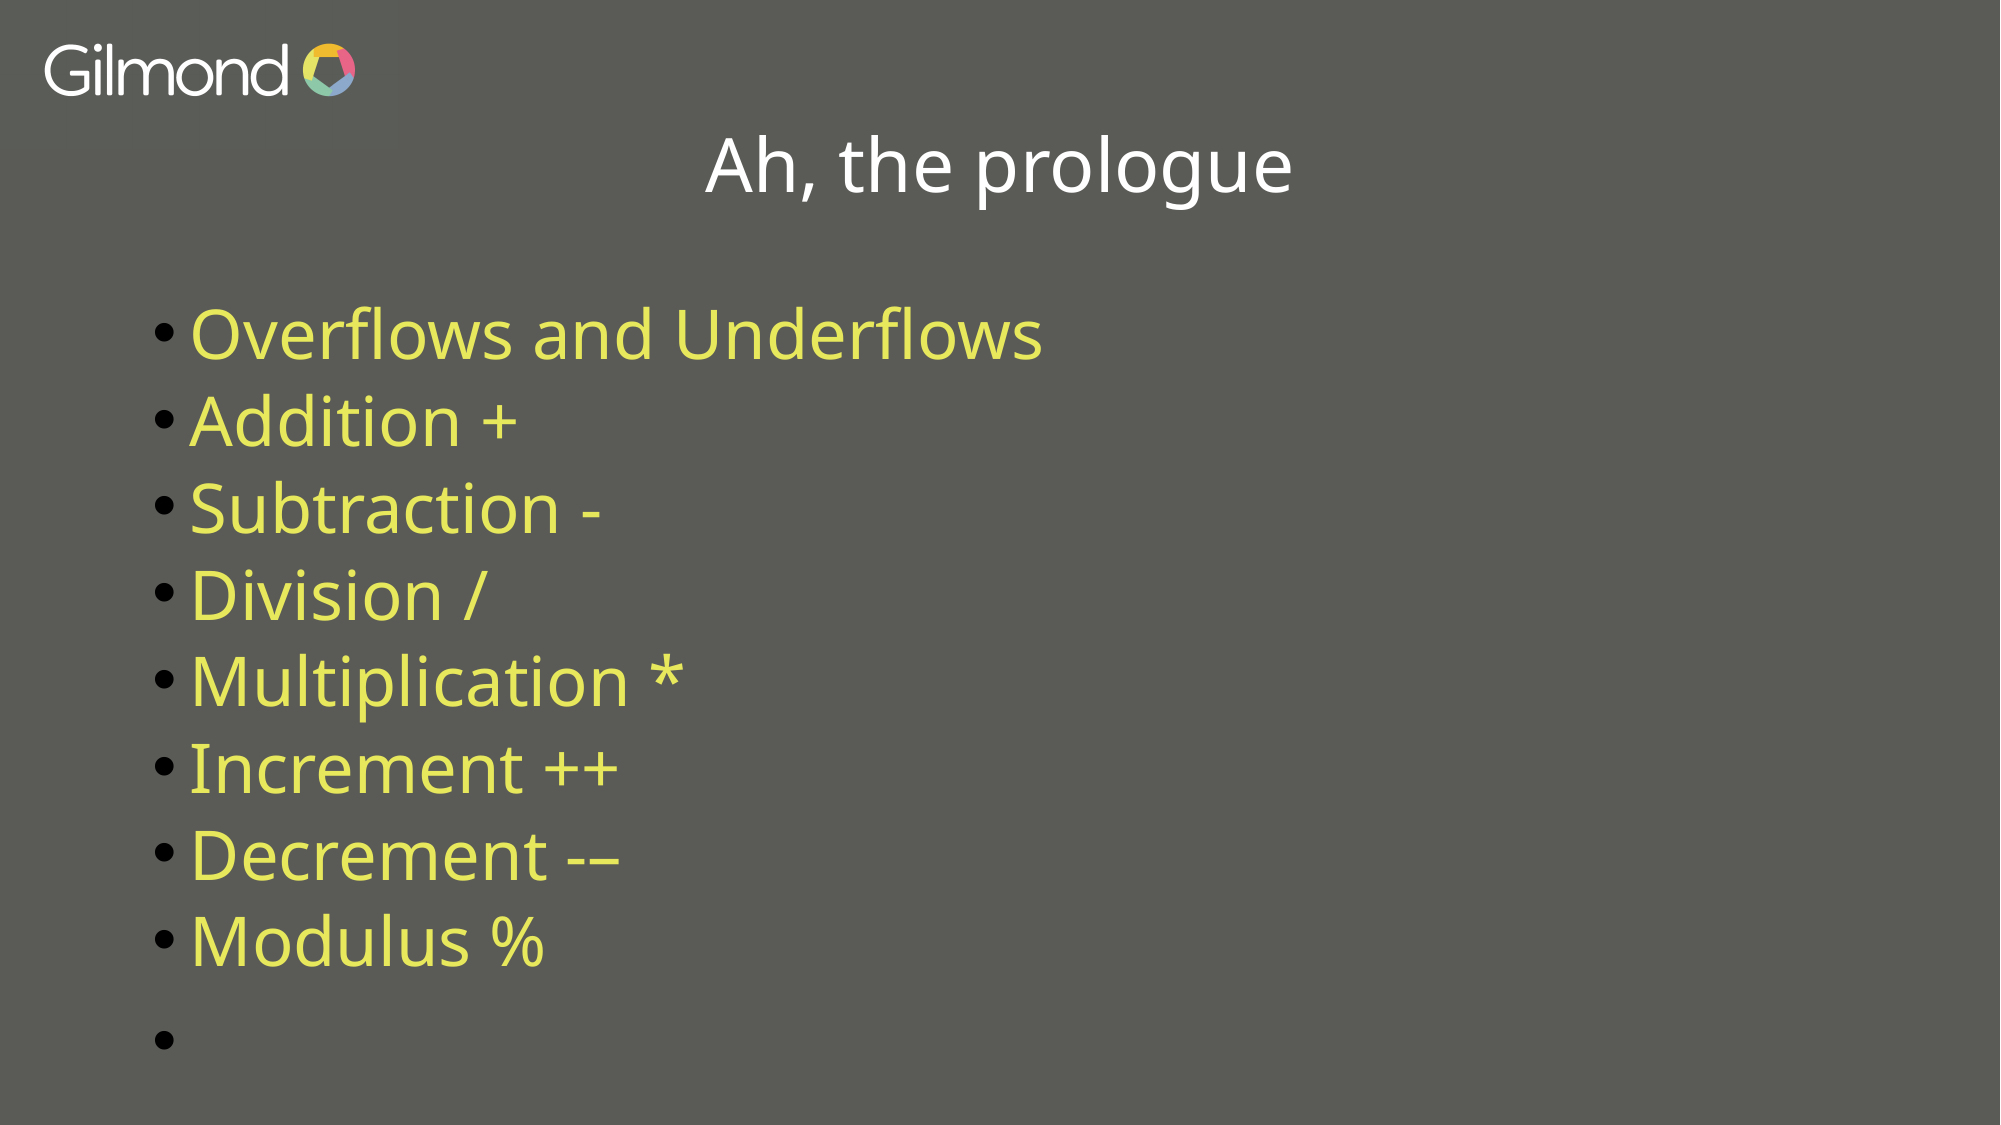

# Ah, the prologue
Overflows and Underflows
Addition +
Subtraction -
Division /
Multiplication *
Increment ++
Decrement -–
Modulus %